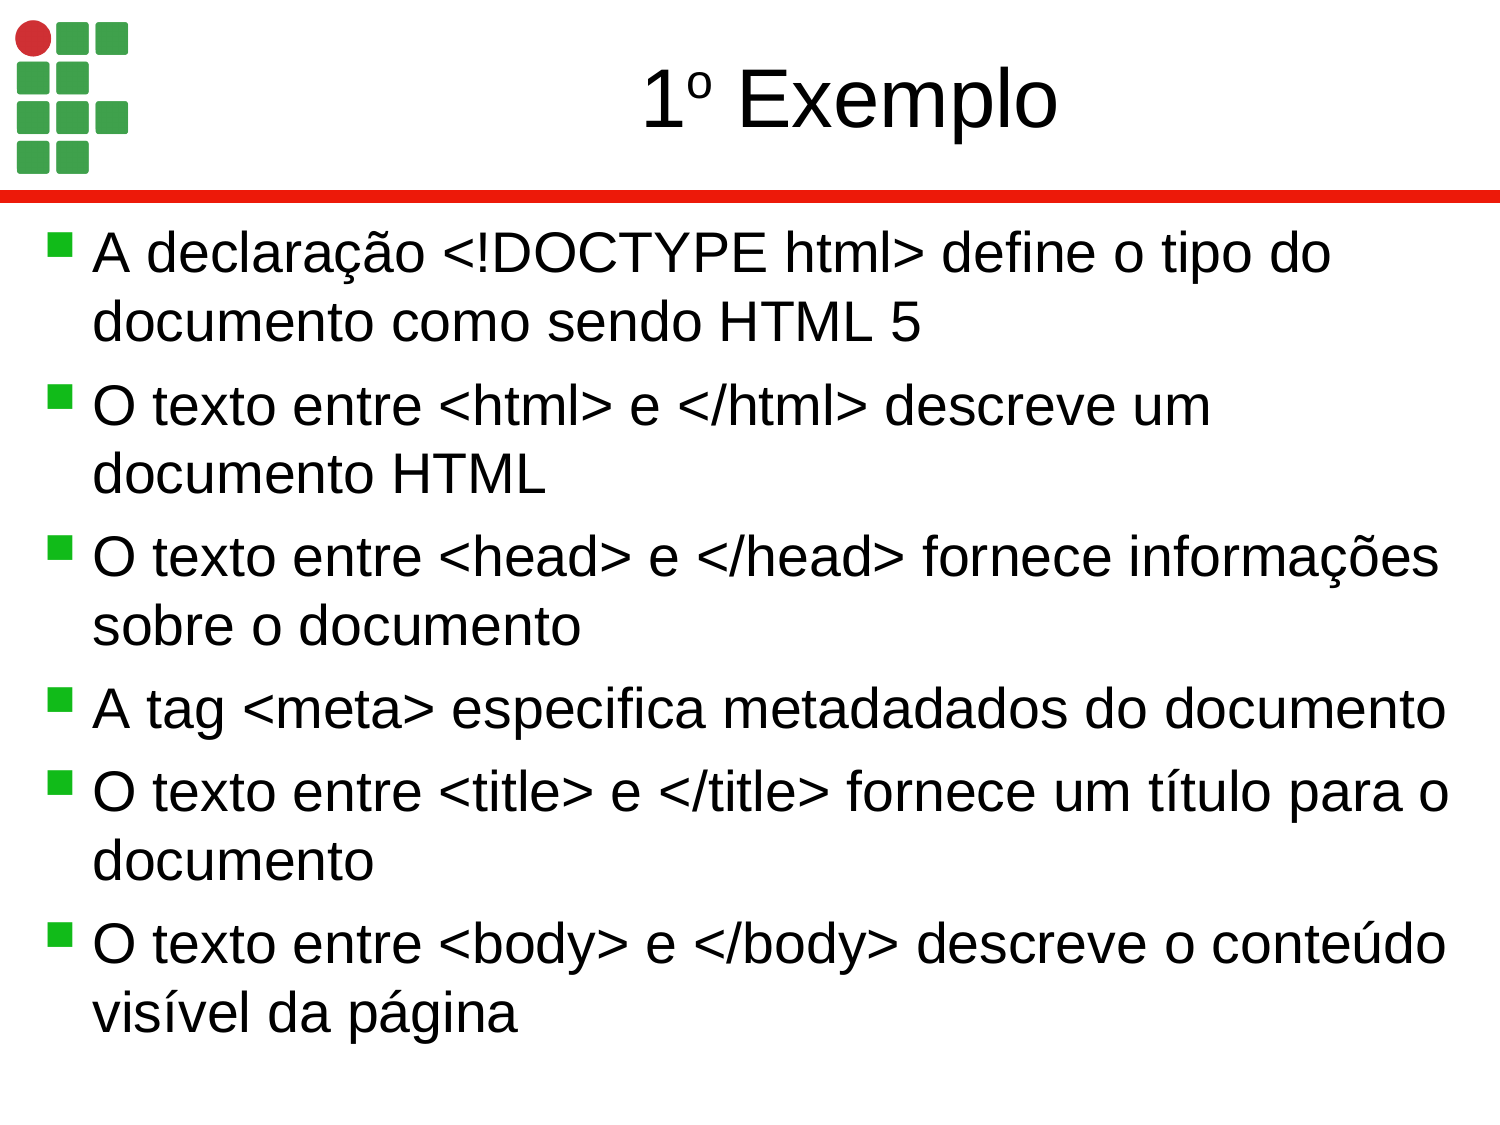

# 1o Exemplo
A declaração <!DOCTYPE html> define o tipo do documento como sendo HTML 5
O texto entre <html> e </html> descreve um documento HTML
O texto entre <head> e </head> fornece informações sobre o documento
A tag <meta> especifica metadadados do documento
O texto entre <title> e </title> fornece um título para o documento
O texto entre <body> e </body> descreve o conteúdo visível da página